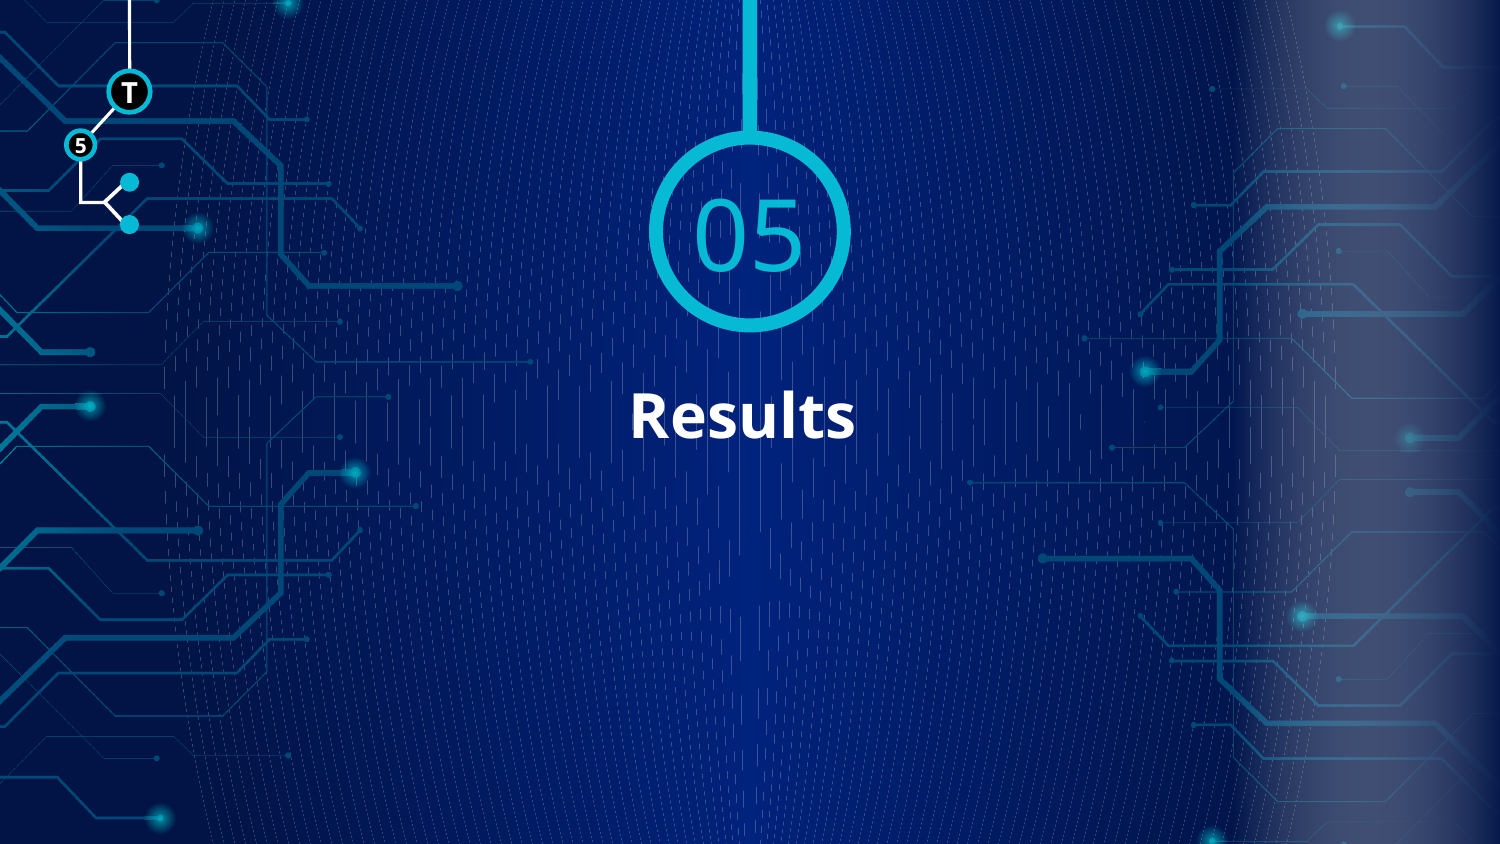

More pins and memory for complex projects
Most popular and beginner-friendly
Arduino Mega
Arduino Uno
 What are the types of ARDUINO
T
5
05
Arduino Nano
Arduino Micro
# Results
Compact for small projects
Small, USB-capable
Arduino MKR Series
Arduino Due
Designed for IoT applications
Powerful 32-bit ARM processor